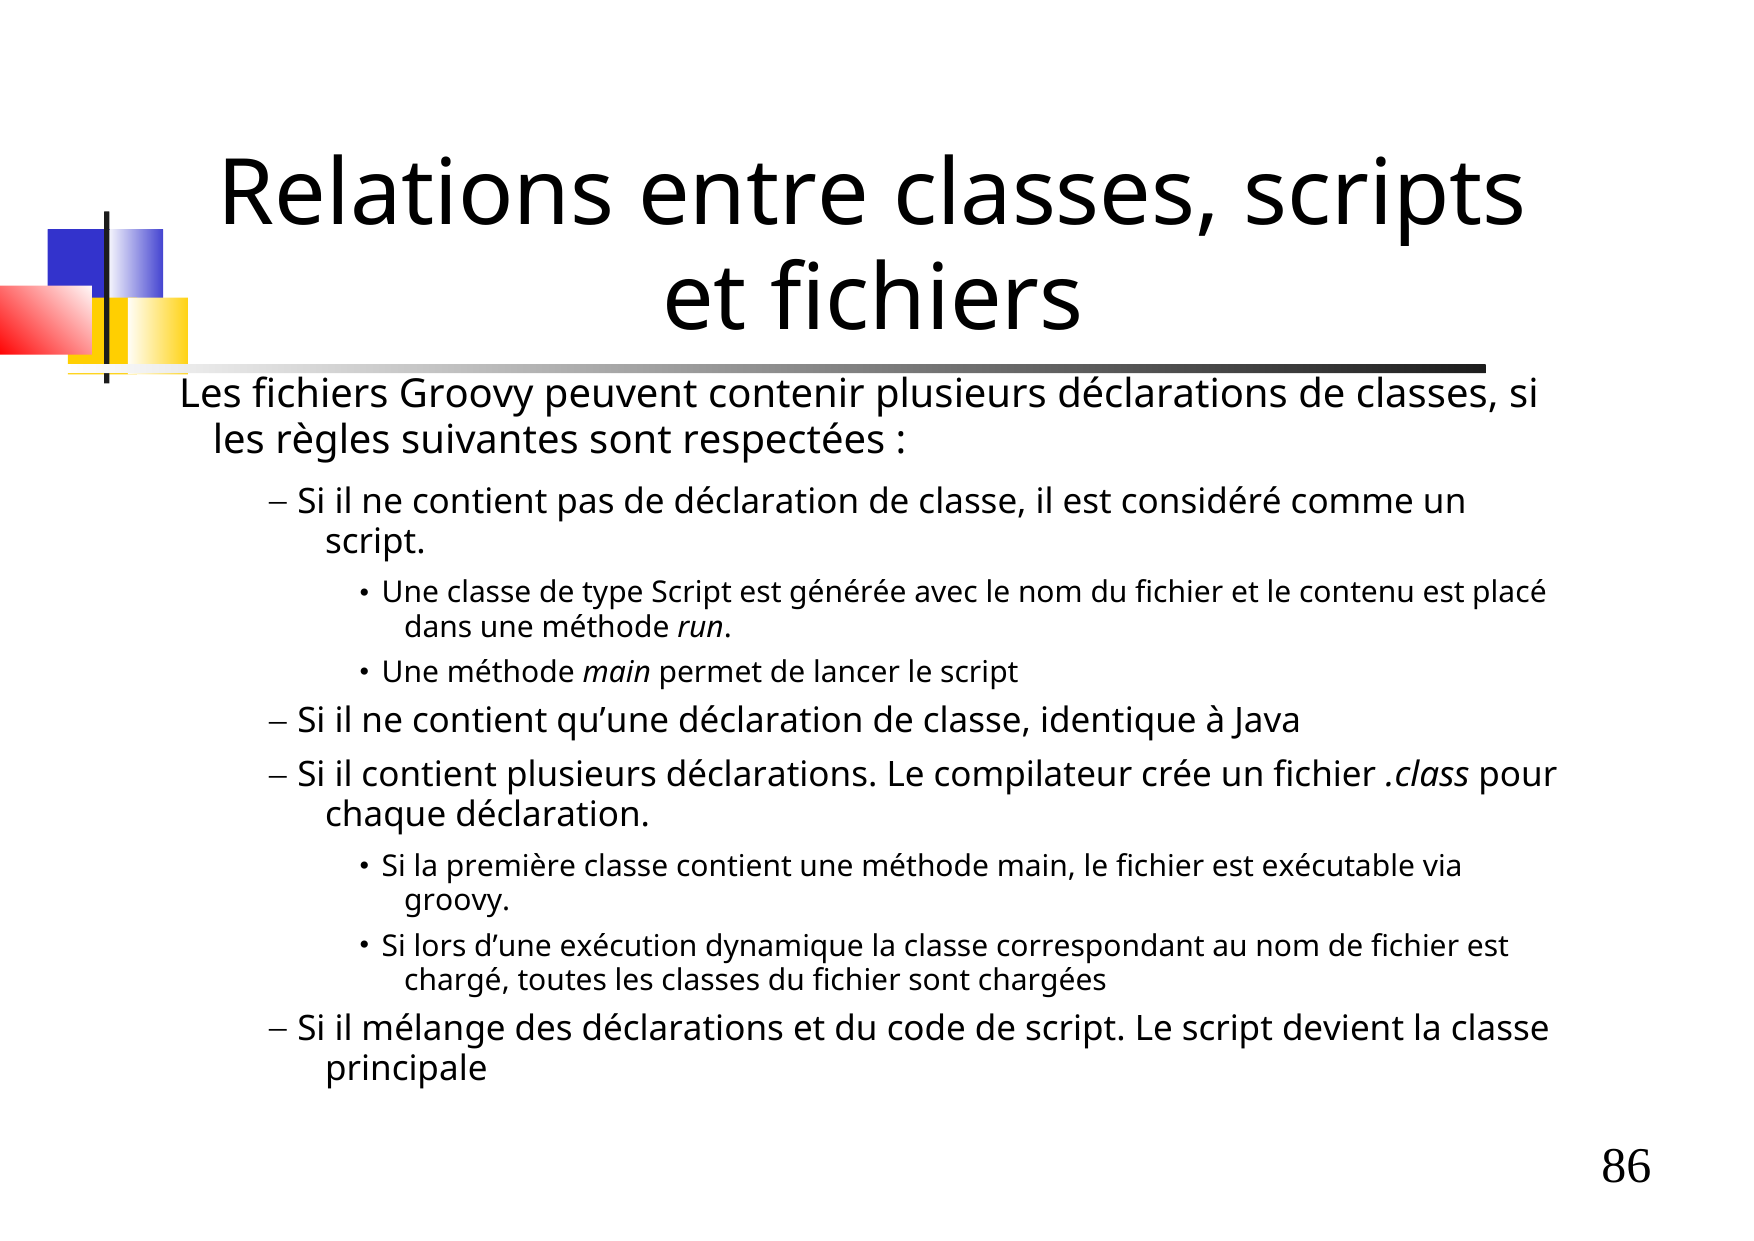

# Relations entre classes, scripts et fichiers
Les fichiers Groovy peuvent contenir plusieurs déclarations de classes, si les règles suivantes sont respectées :
Si il ne contient pas de déclaration de classe, il est considéré comme un script.
Une classe de type Script est générée avec le nom du fichier et le contenu est placé dans une méthode run.
Une méthode main permet de lancer le script
Si il ne contient qu’une déclaration de classe, identique à Java
Si il contient plusieurs déclarations. Le compilateur crée un fichier .class pour chaque déclaration.
Si la première classe contient une méthode main, le fichier est exécutable via groovy.
Si lors d’une exécution dynamique la classe correspondant au nom de fichier est chargé, toutes les classes du fichier sont chargées
Si il mélange des déclarations et du code de script. Le script devient la classe principale